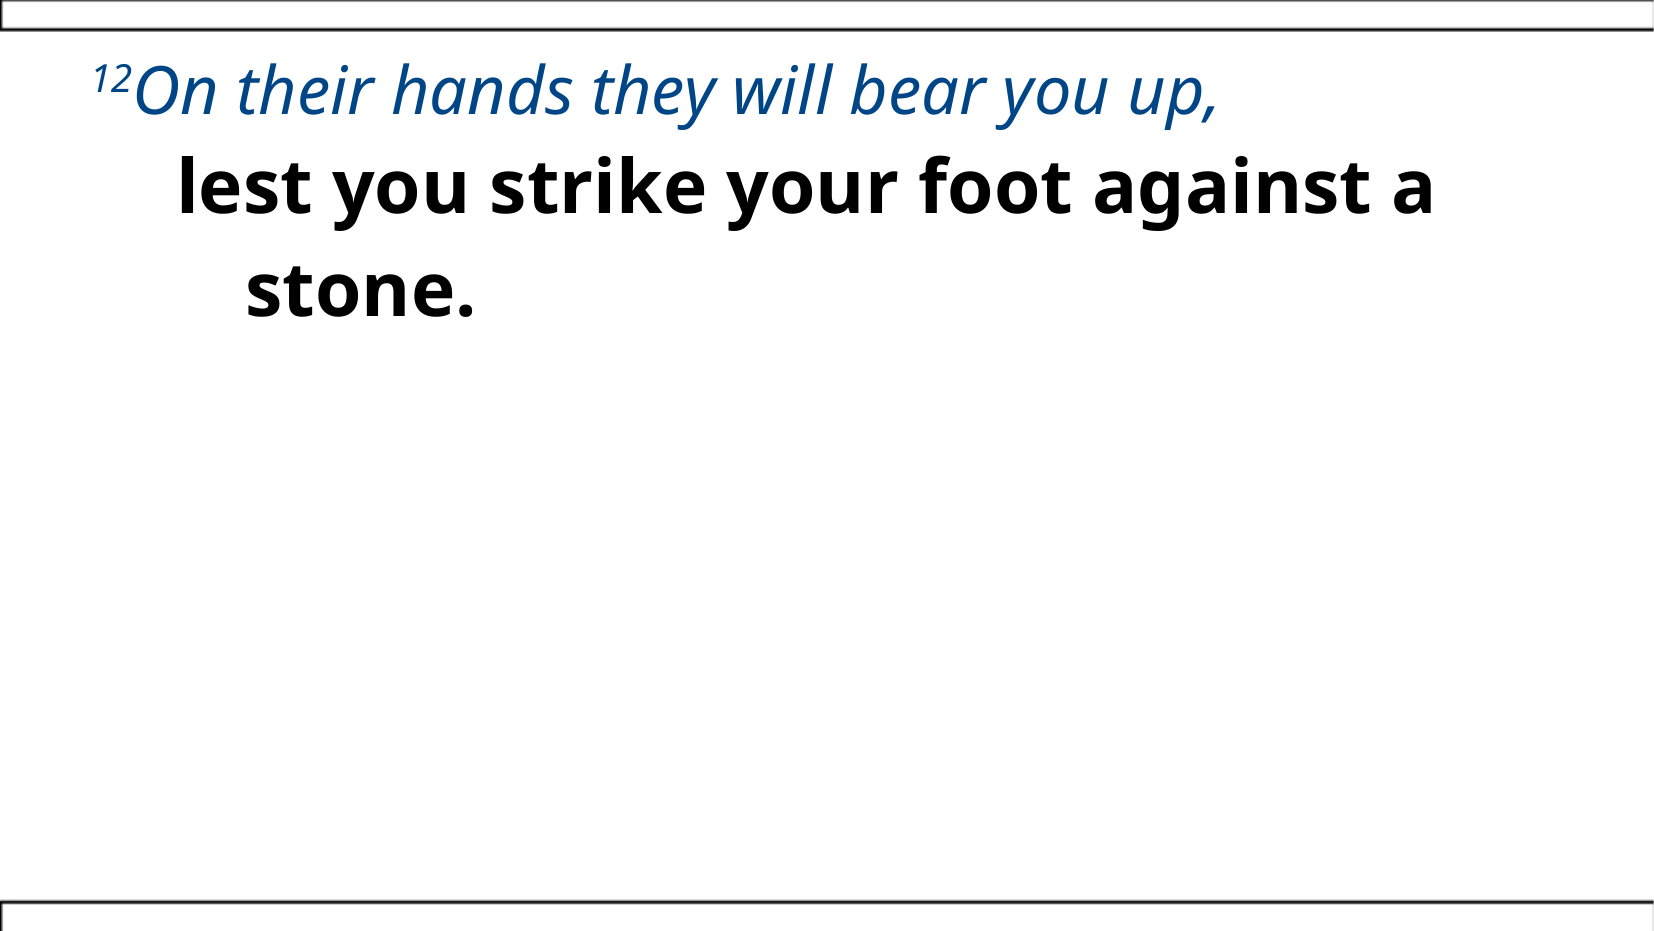

12On their hands they will bear you up,
 lest you strike your foot against a
 stone.